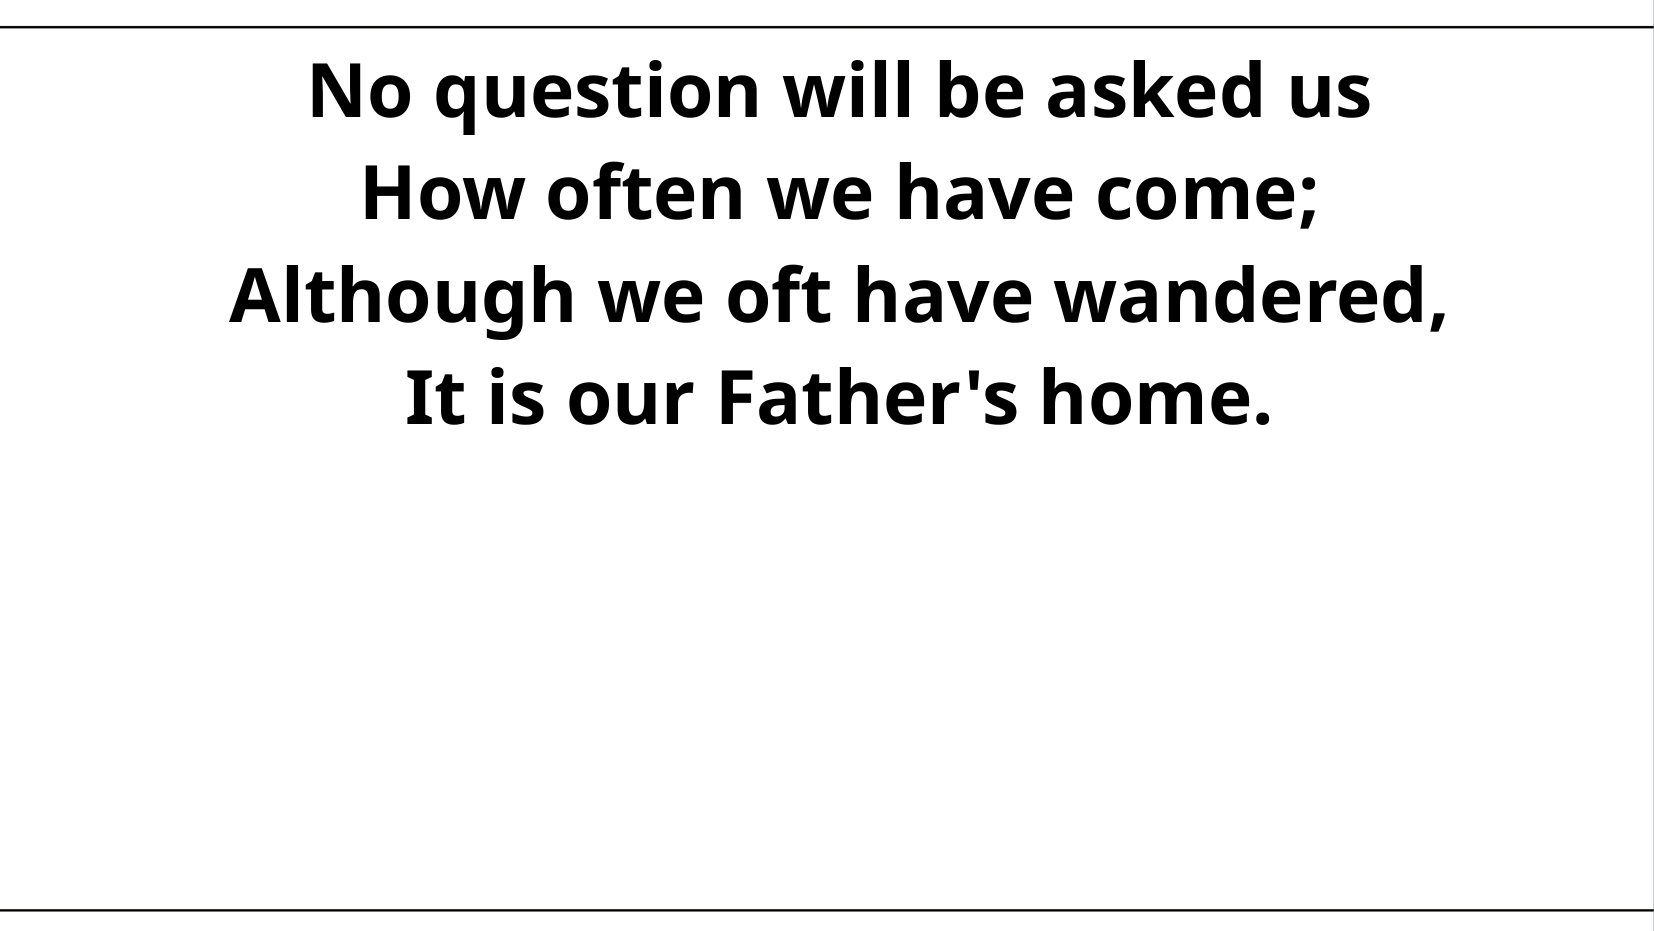

No question will be asked us
How often we have come;
Although we oft have wandered,
It is our Father's home.